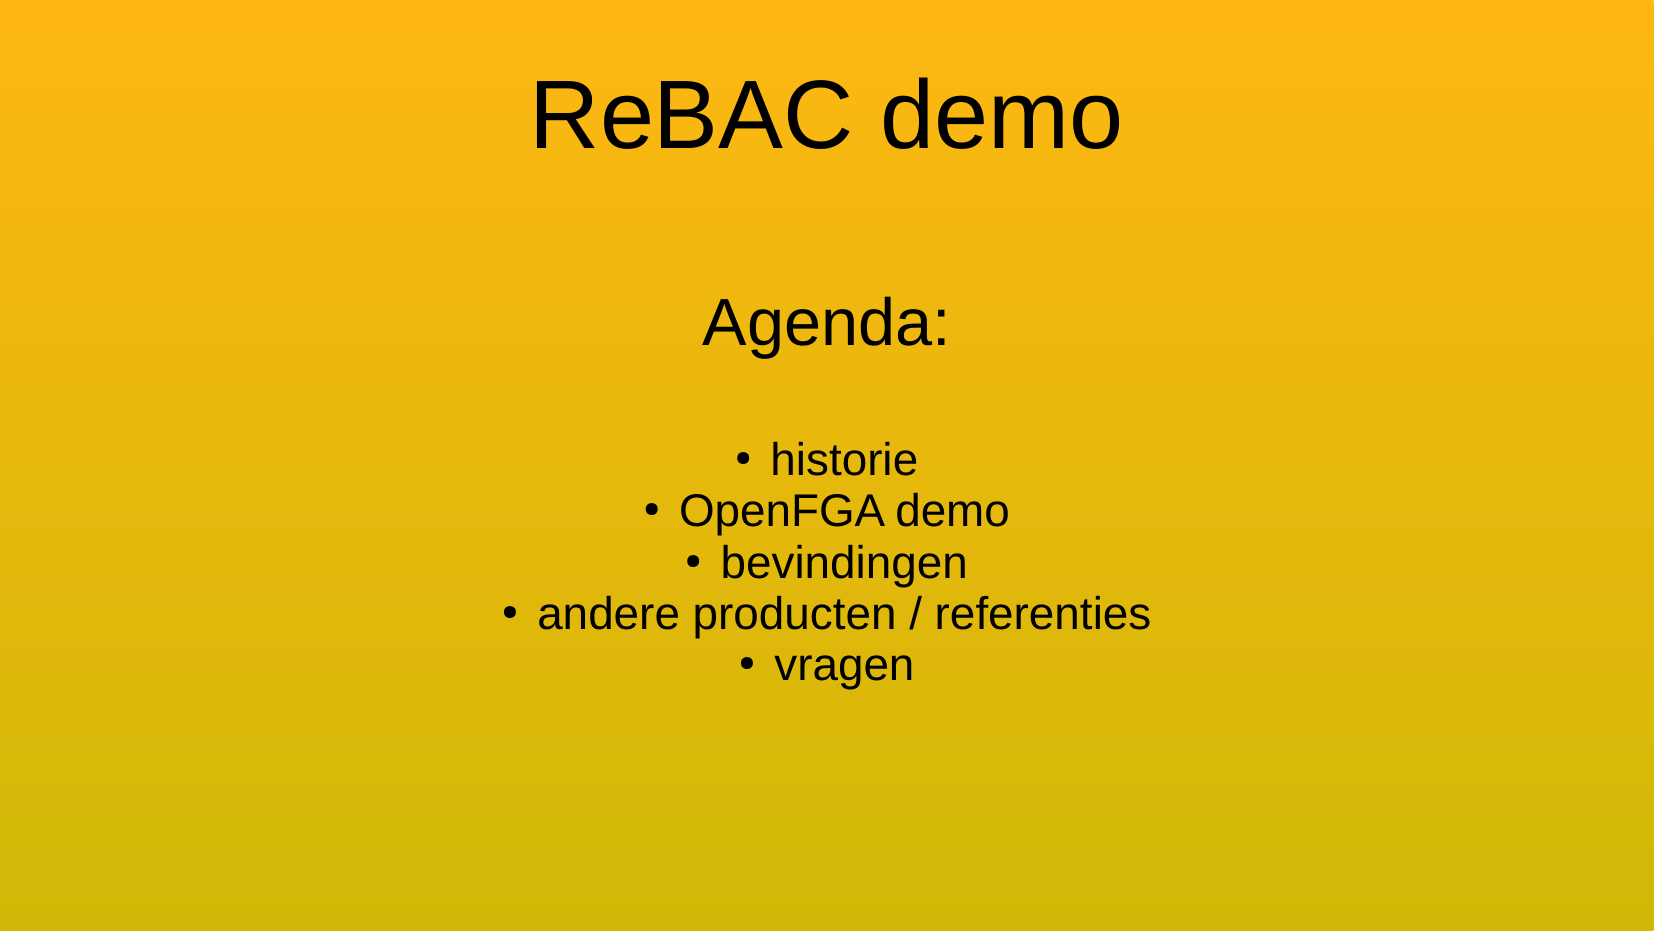

# ReBAC demo
Agenda:
historie
OpenFGA demo
bevindingen
andere producten / referenties
vragen